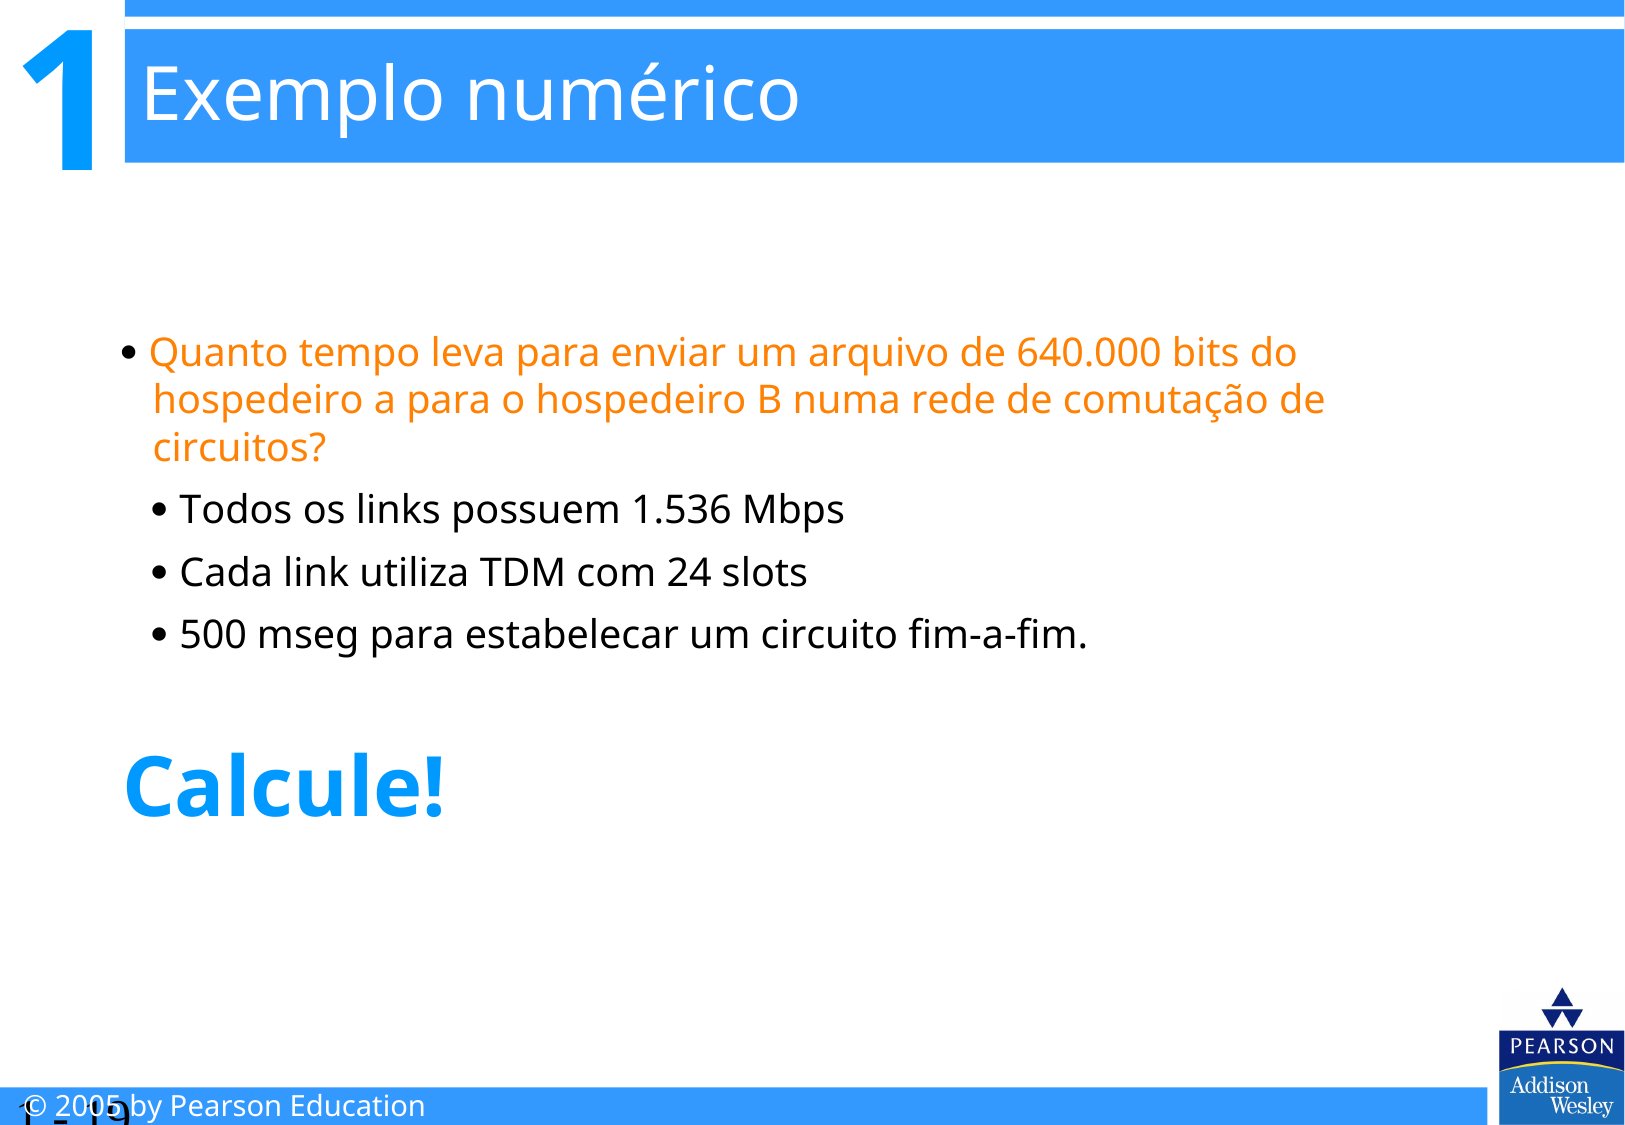

Exemplo numérico
#  Quanto tempo leva para enviar um arquivo de 640.000 bits do hospedeiro a para o hospedeiro B numa rede de comutação de circuitos?
	 Todos os links possuem 1.536 Mbps
	 Cada link utiliza TDM com 24 slots
	 500 mseg para estabelecar um circuito fim-a-fim.
Calcule!
19